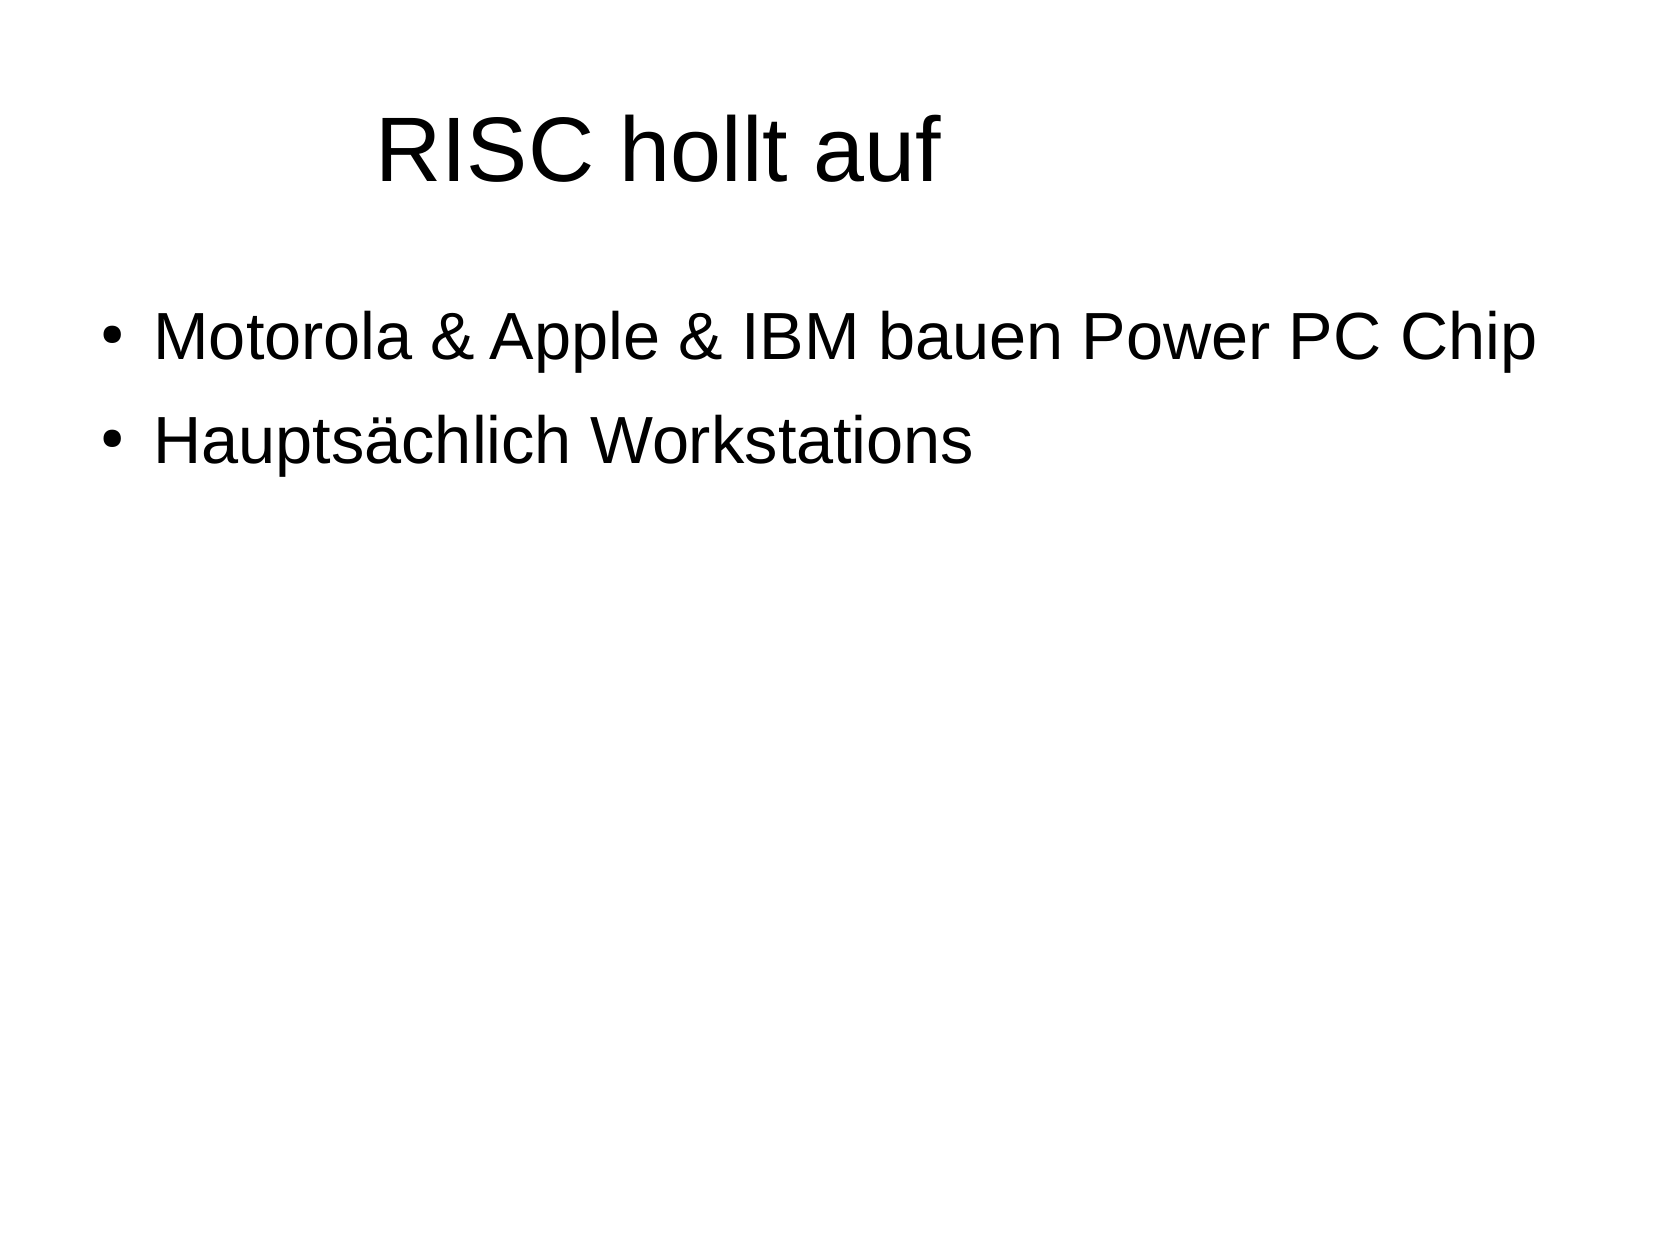

# RISC hollt auf
Motorola & Apple & IBM bauen Power PC Chip
Hauptsächlich Workstations